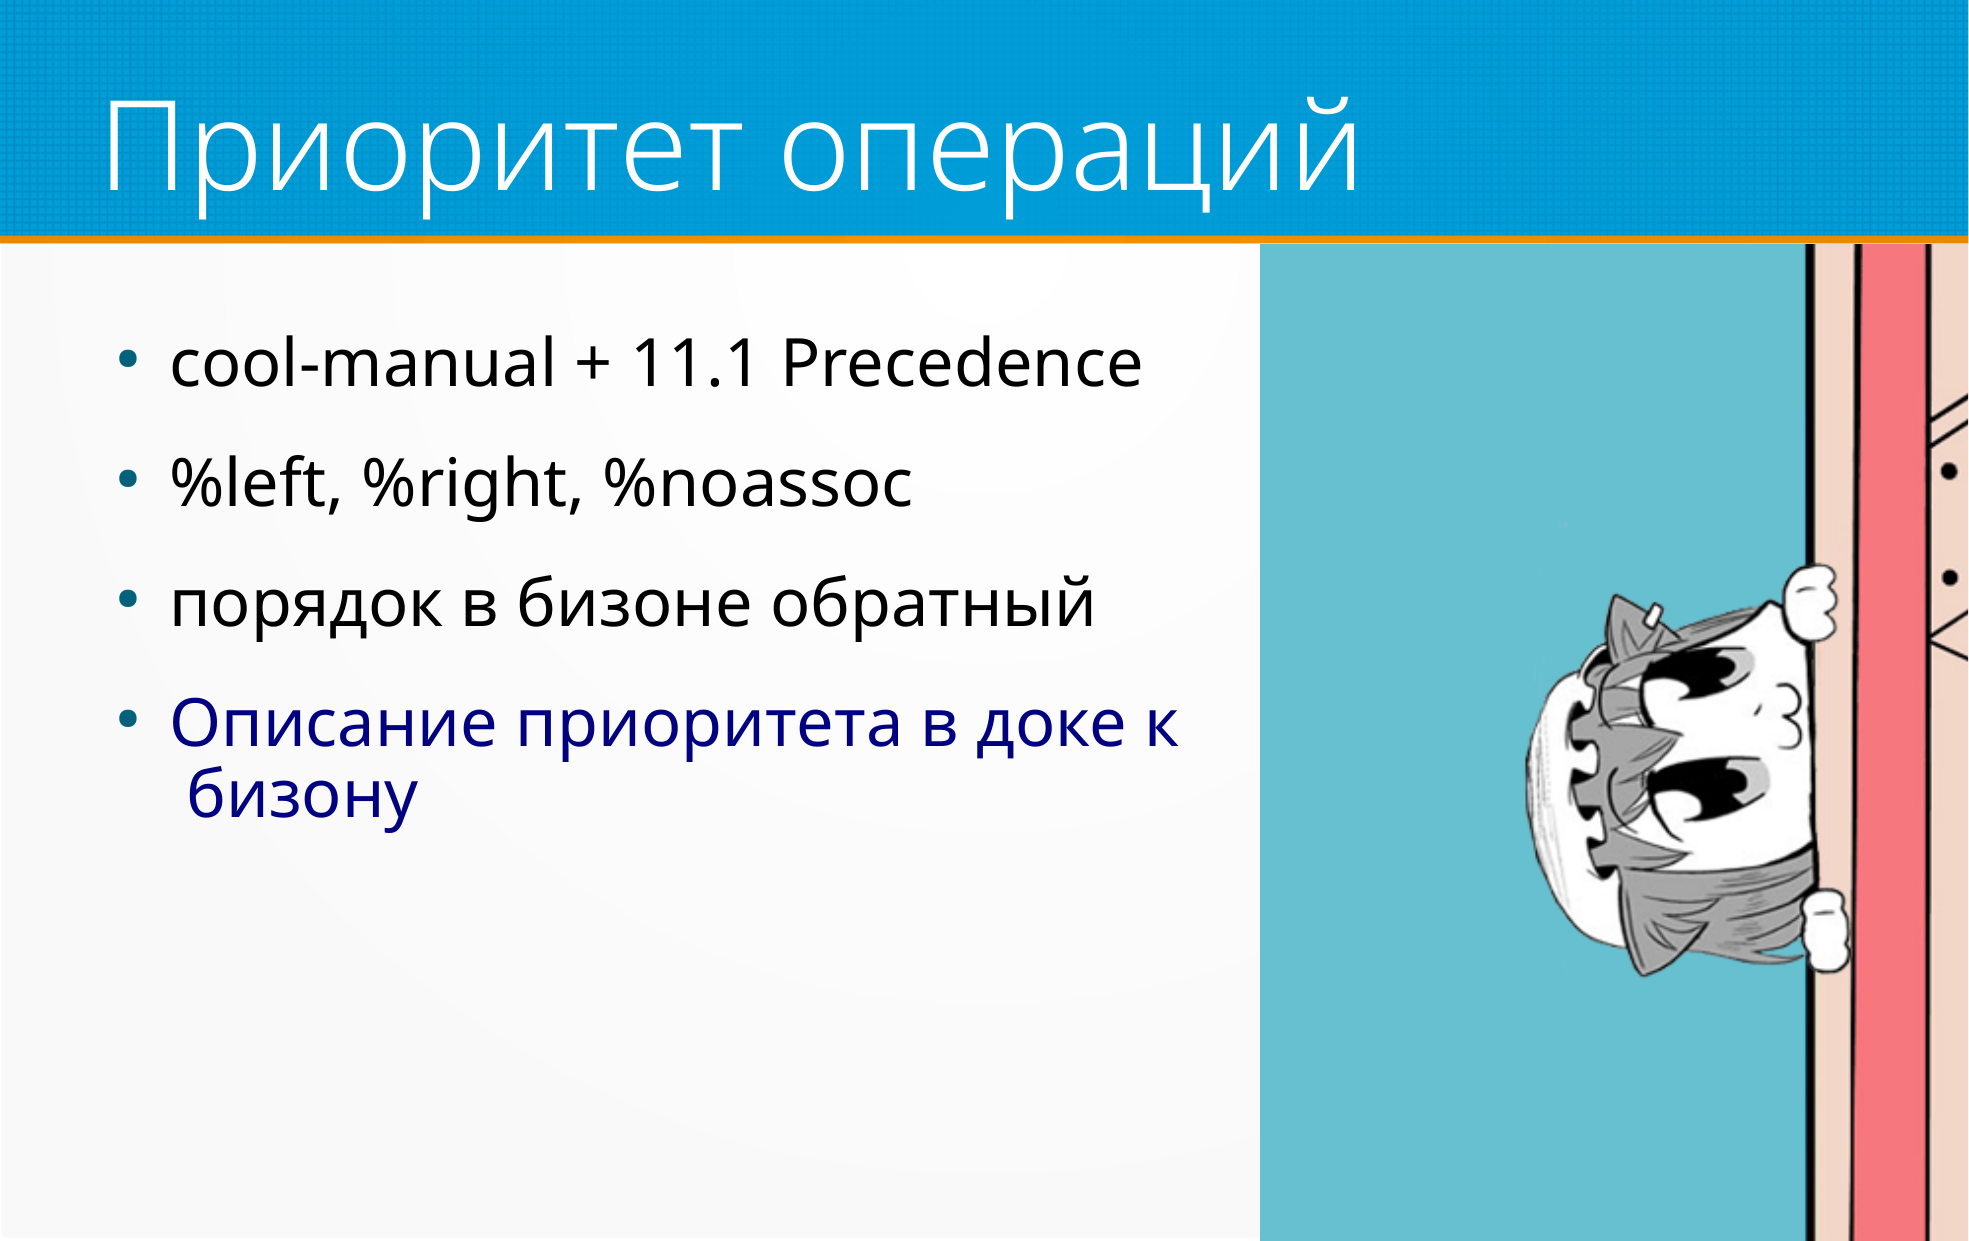

# Приоритет операций
cool-manual + 11.1 Precedence
%left, %right, %noassoc
порядок в бизоне обратный
Описание приоритета в доке к бизону